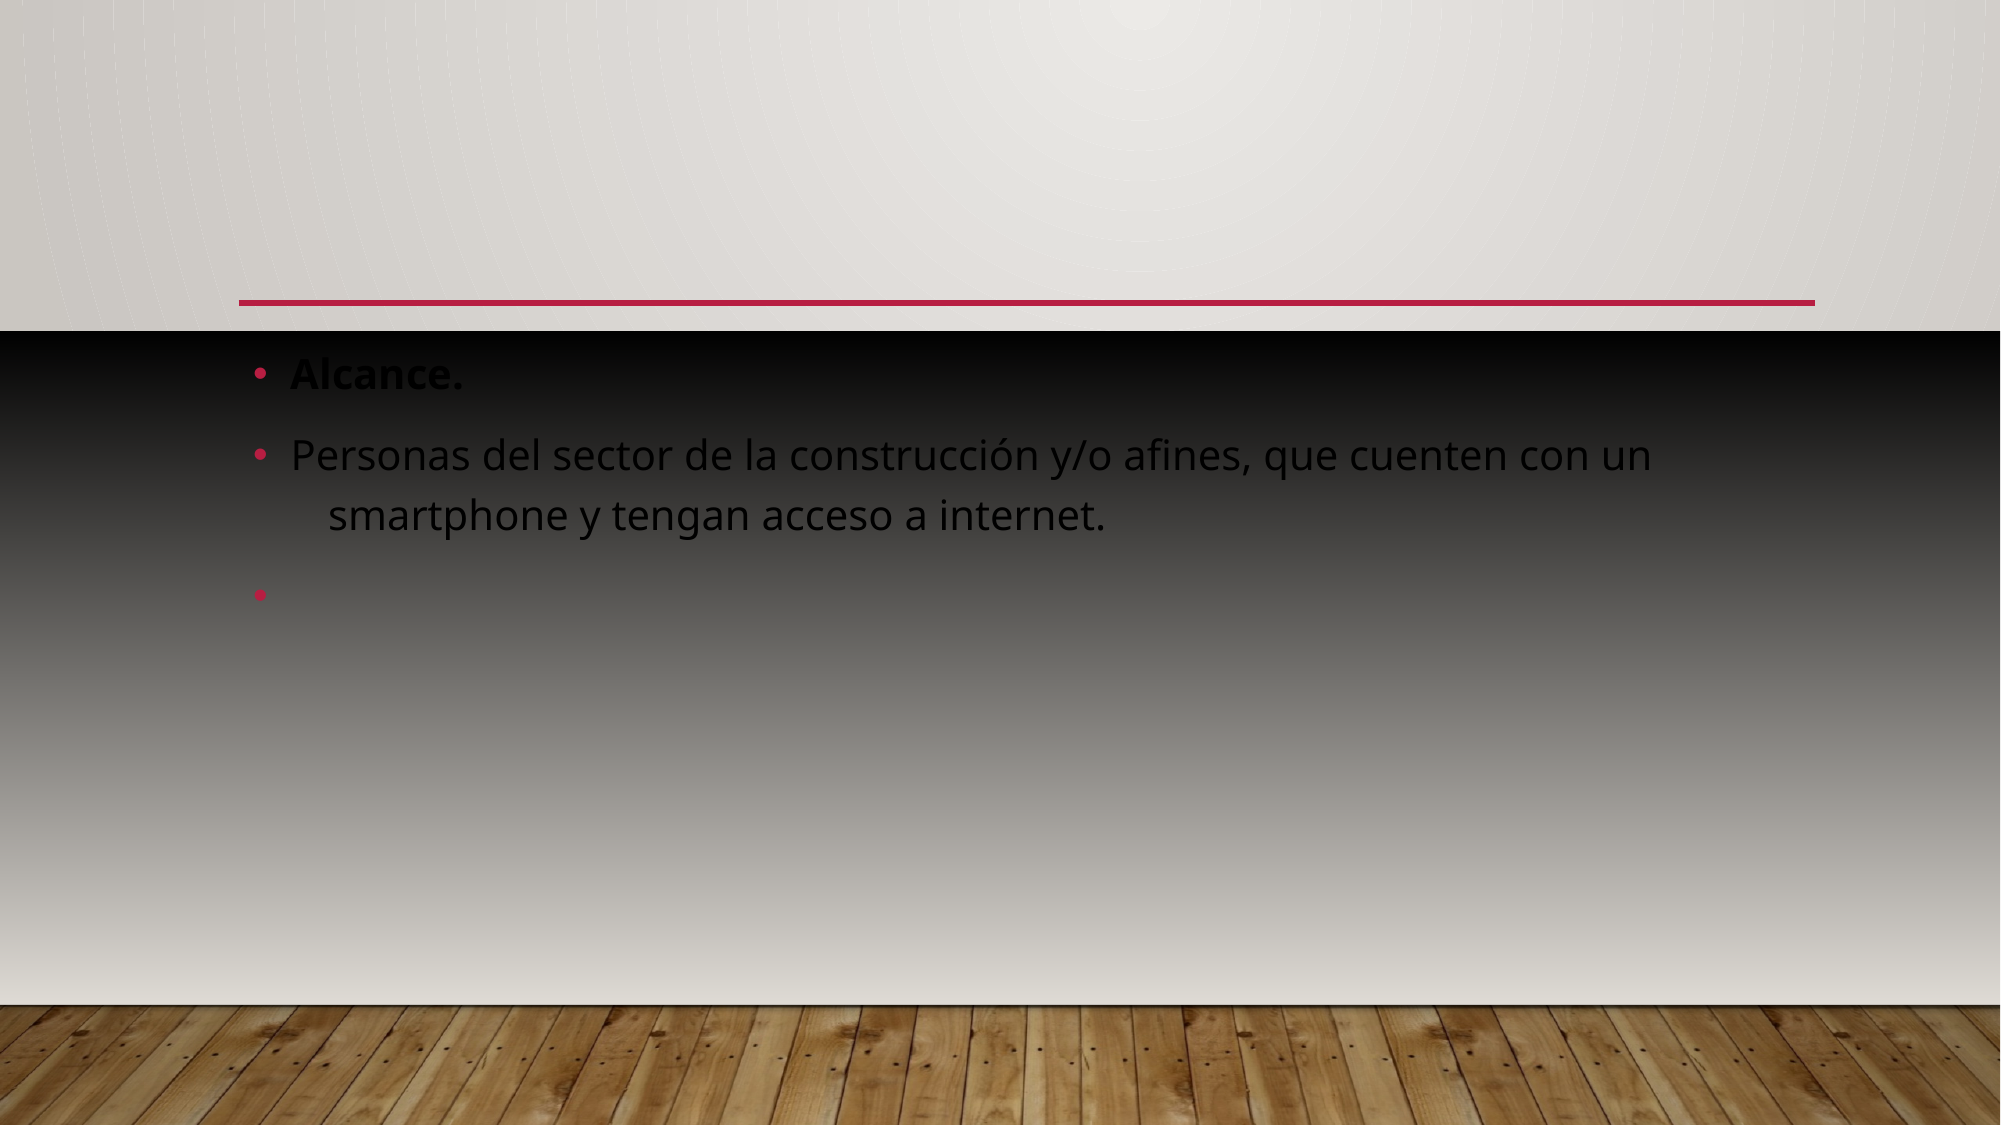

#
Alcance.
Personas del sector de la construcción y/o afines, que cuenten con un smartphone y tengan acceso a internet.